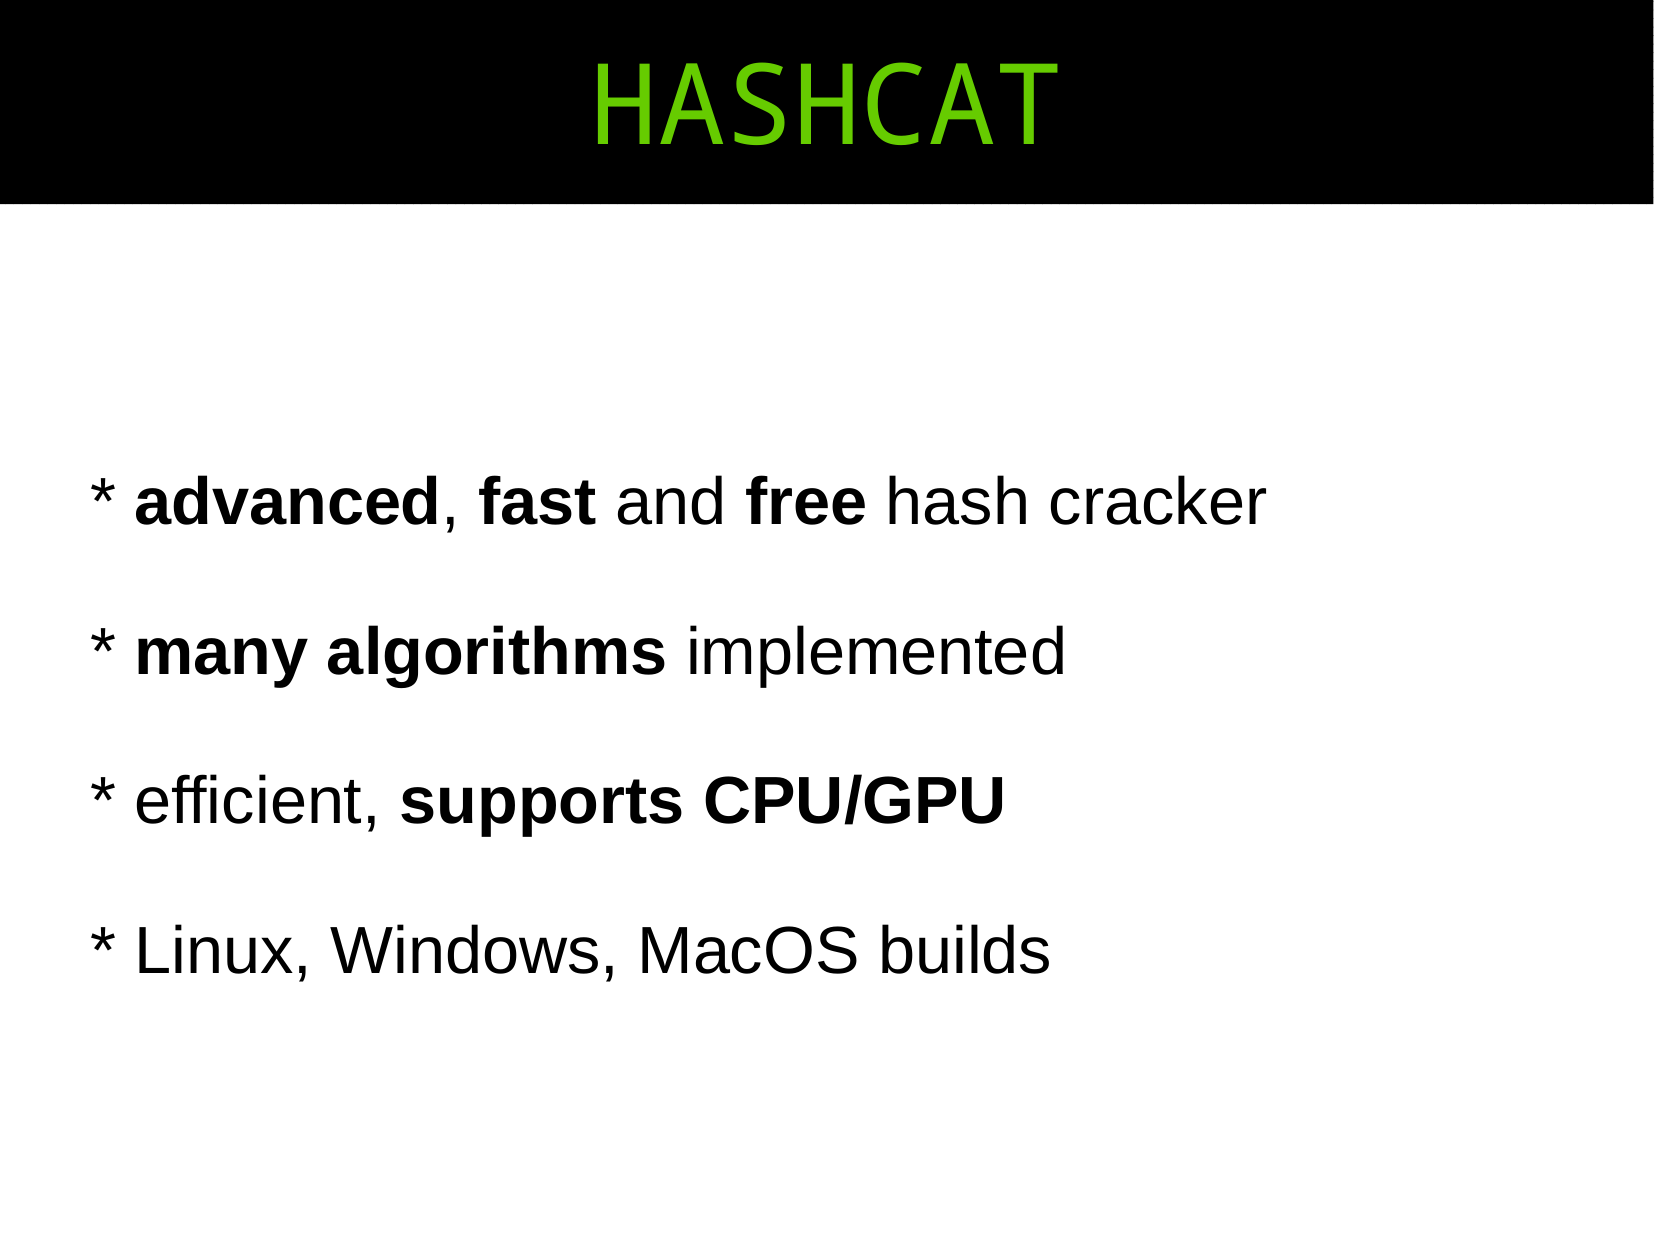

# HASHCAT
* advanced, fast and free hash cracker
* many algorithms implemented
* efficient, supports CPU/GPU
* Linux, Windows, MacOS builds